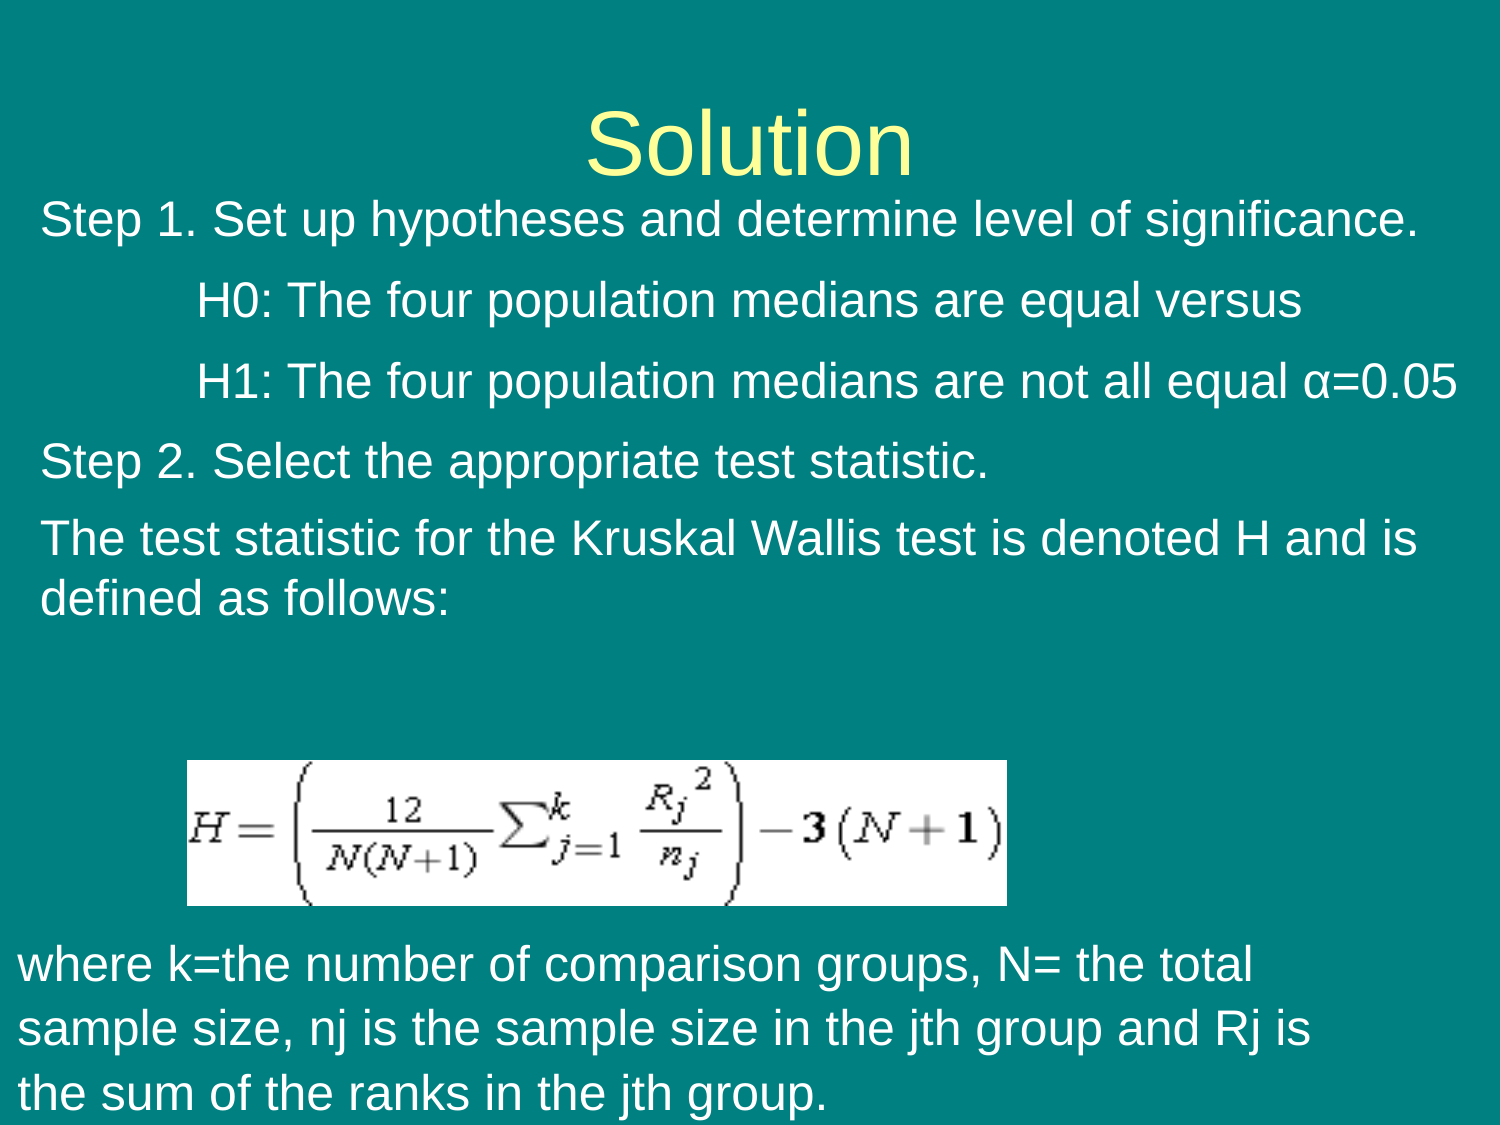

# Solution
Step 1. Set up hypotheses and determine level of significance.
H0: The four population medians are equal versus
H1: The four population medians are not all equal α=0.05
Step 2. Select the appropriate test statistic.
The test statistic for the Kruskal Wallis test is denoted H and is defined as follows:
where k=the number of comparison groups, N= the total sample size, nj is the sample size in the jth group and Rj is the sum of the ranks in the jth group.